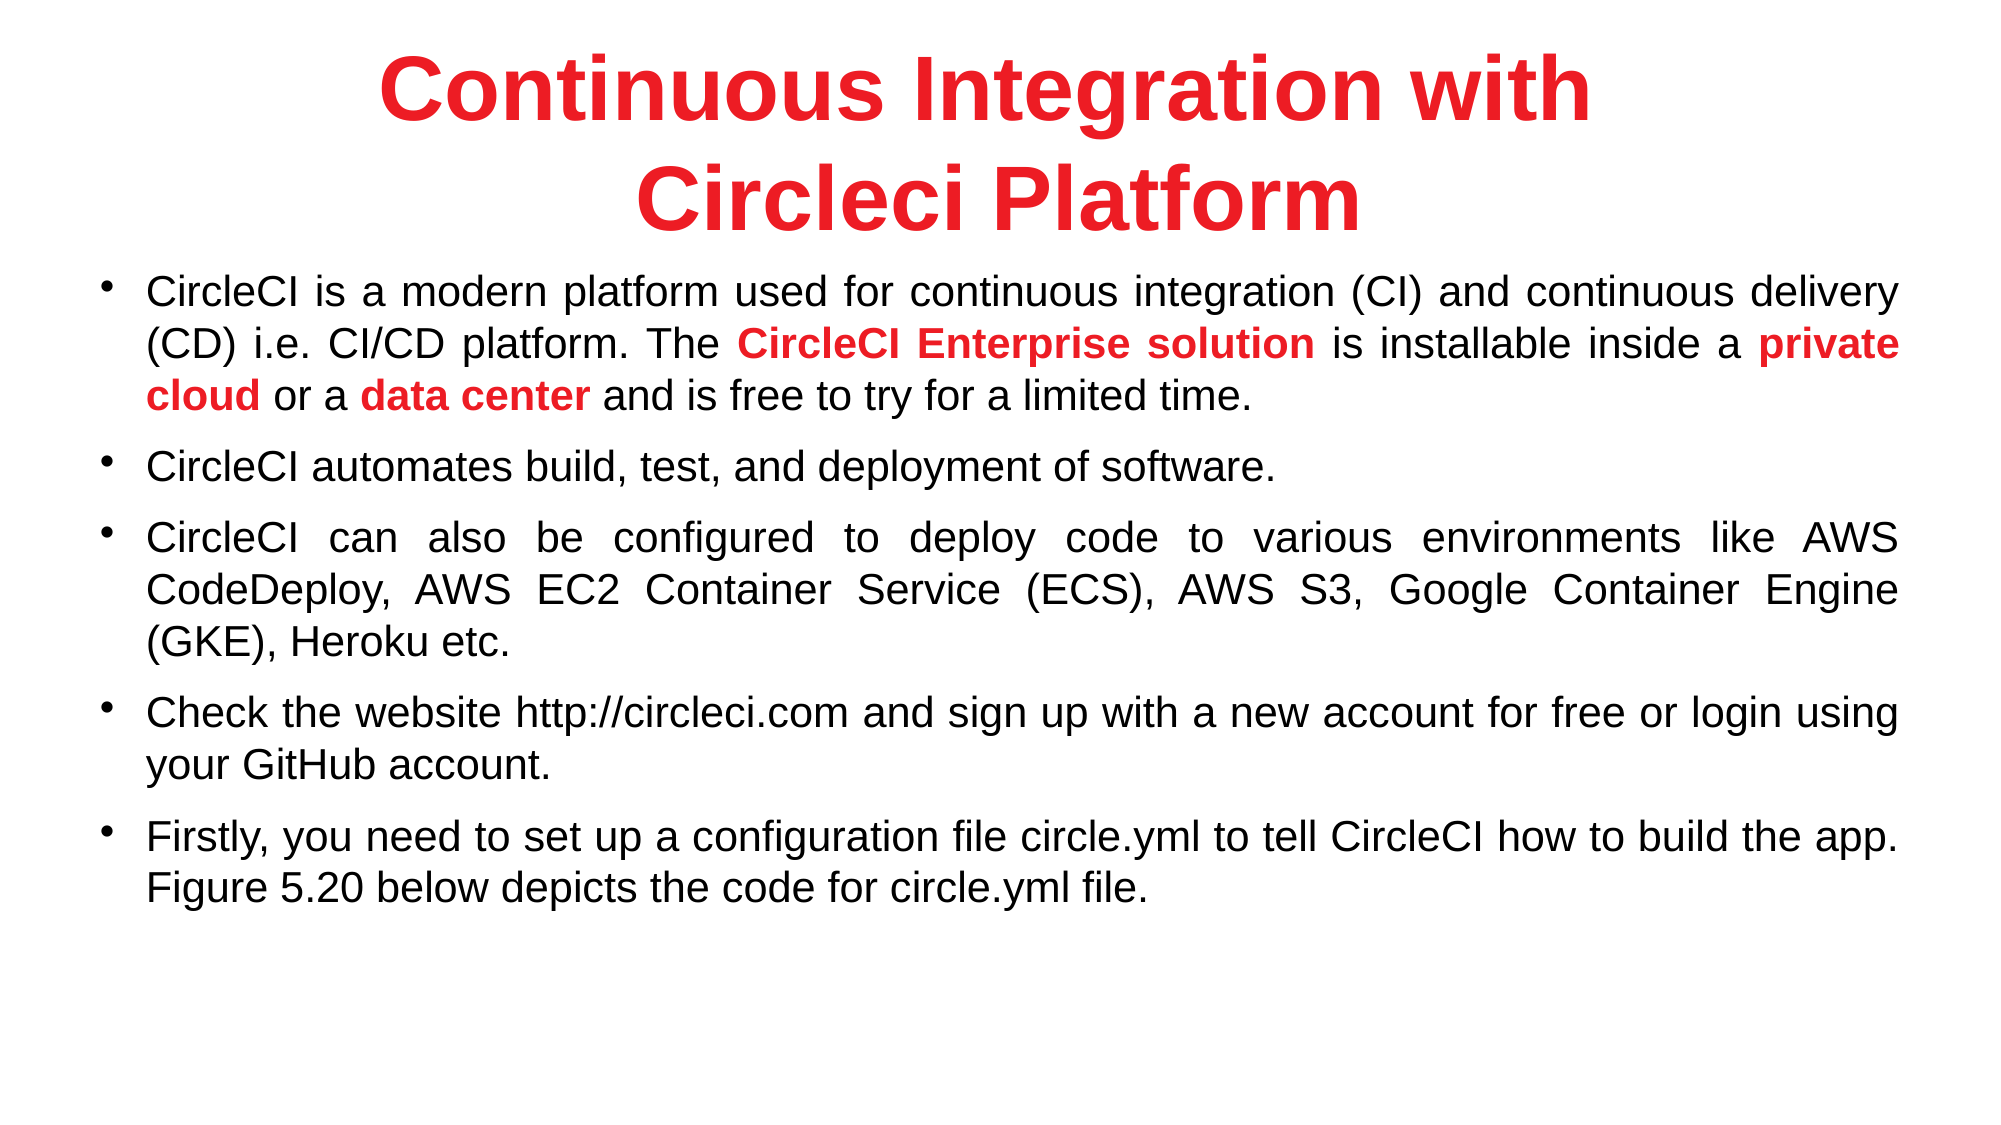

# Continuous Integration with Circleci Platform
CircleCI is a modern platform used for continuous integration (CI) and continuous delivery (CD) i.e. CI/CD platform. The CircleCI Enterprise solution is installable inside a private cloud or a data center and is free to try for a limited time.
CircleCI automates build, test, and deployment of software.
CircleCI can also be configured to deploy code to various environments like AWS CodeDeploy, AWS EC2 Container Service (ECS), AWS S3, Google Container Engine (GKE), Heroku etc.
Check the website http://circleci.com and sign up with a new account for free or login using your GitHub account.
Firstly, you need to set up a configuration file circle.yml to tell CircleCI how to build the app. Figure 5.20 below depicts the code for circle.yml file.